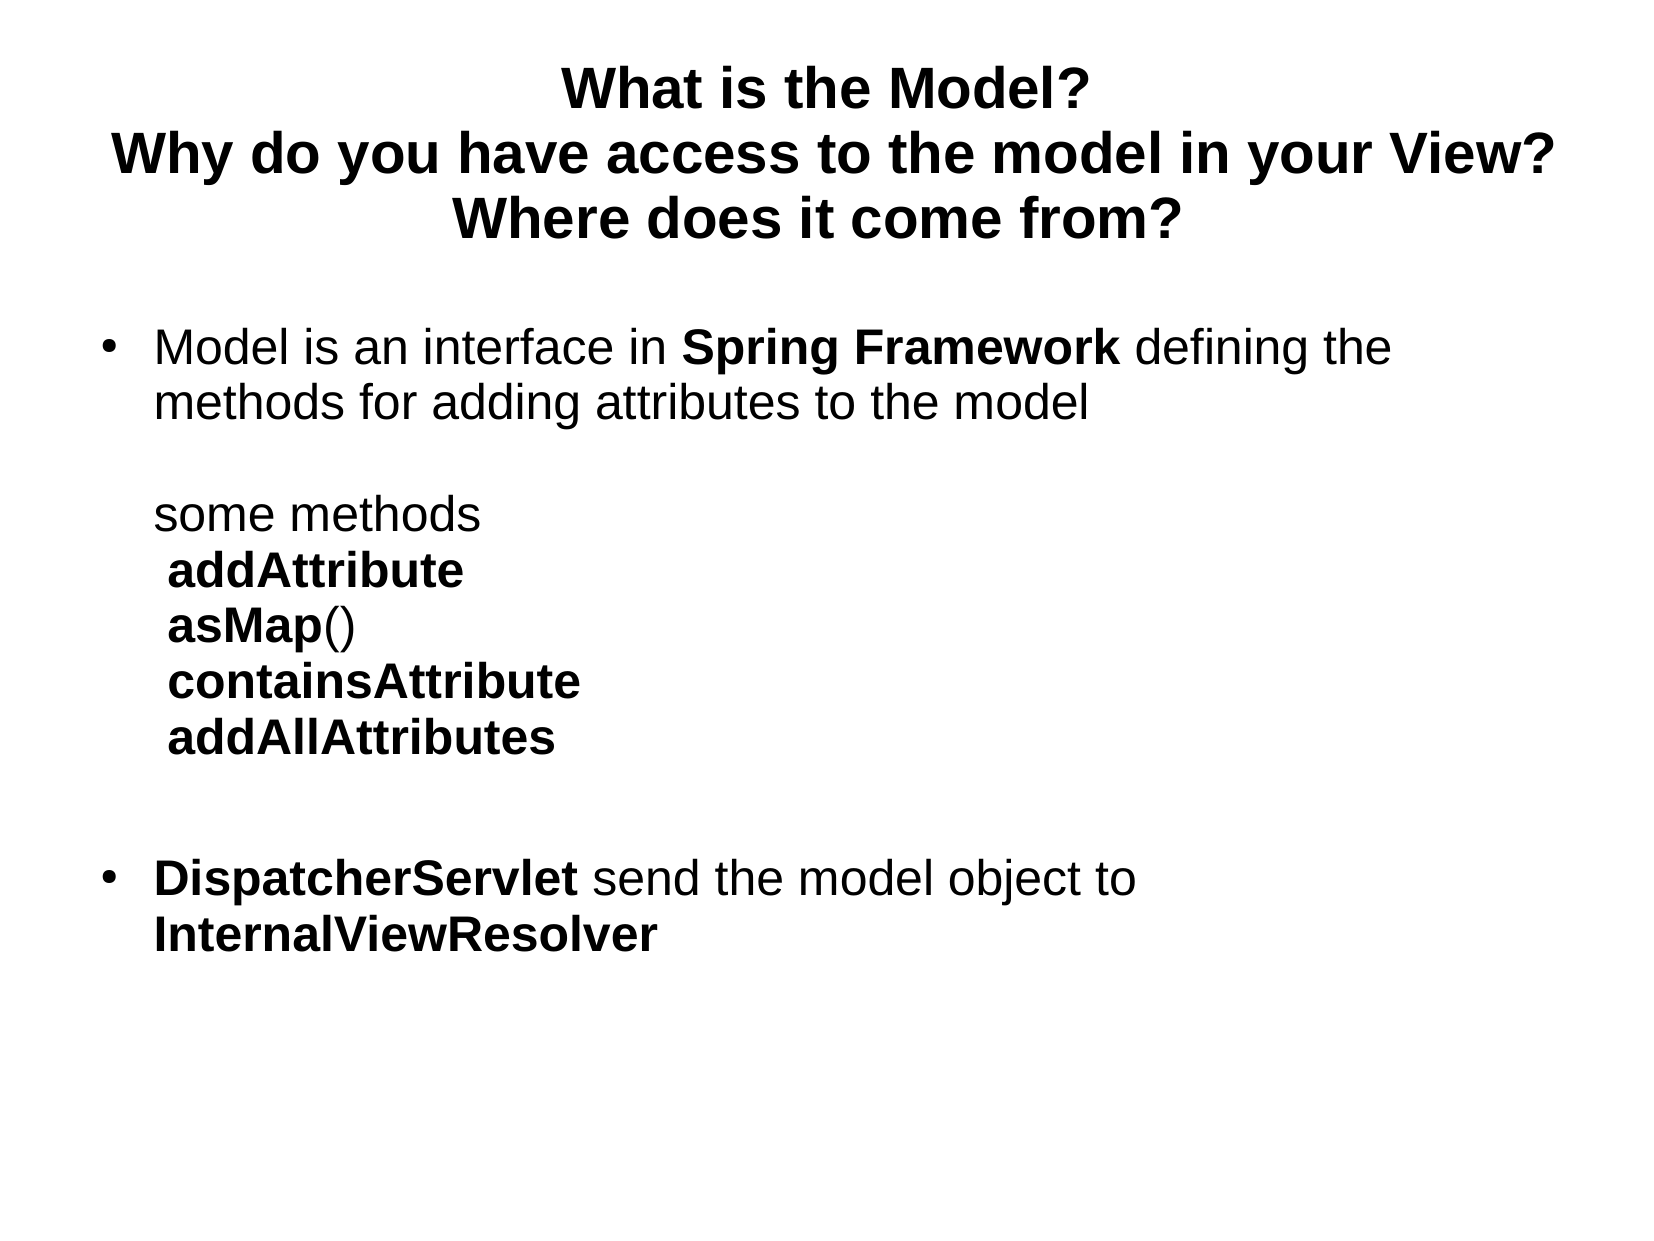

# What is the Model? Why do you have access to the model in your View? Where does it come from?
Model is an interface in Spring Framework defining the methods for adding attributes to the model
some methods
 addAttribute
 asMap() 
 containsAttribute
 addAllAttributes
DispatcherServlet send the model object to InternalViewResolver